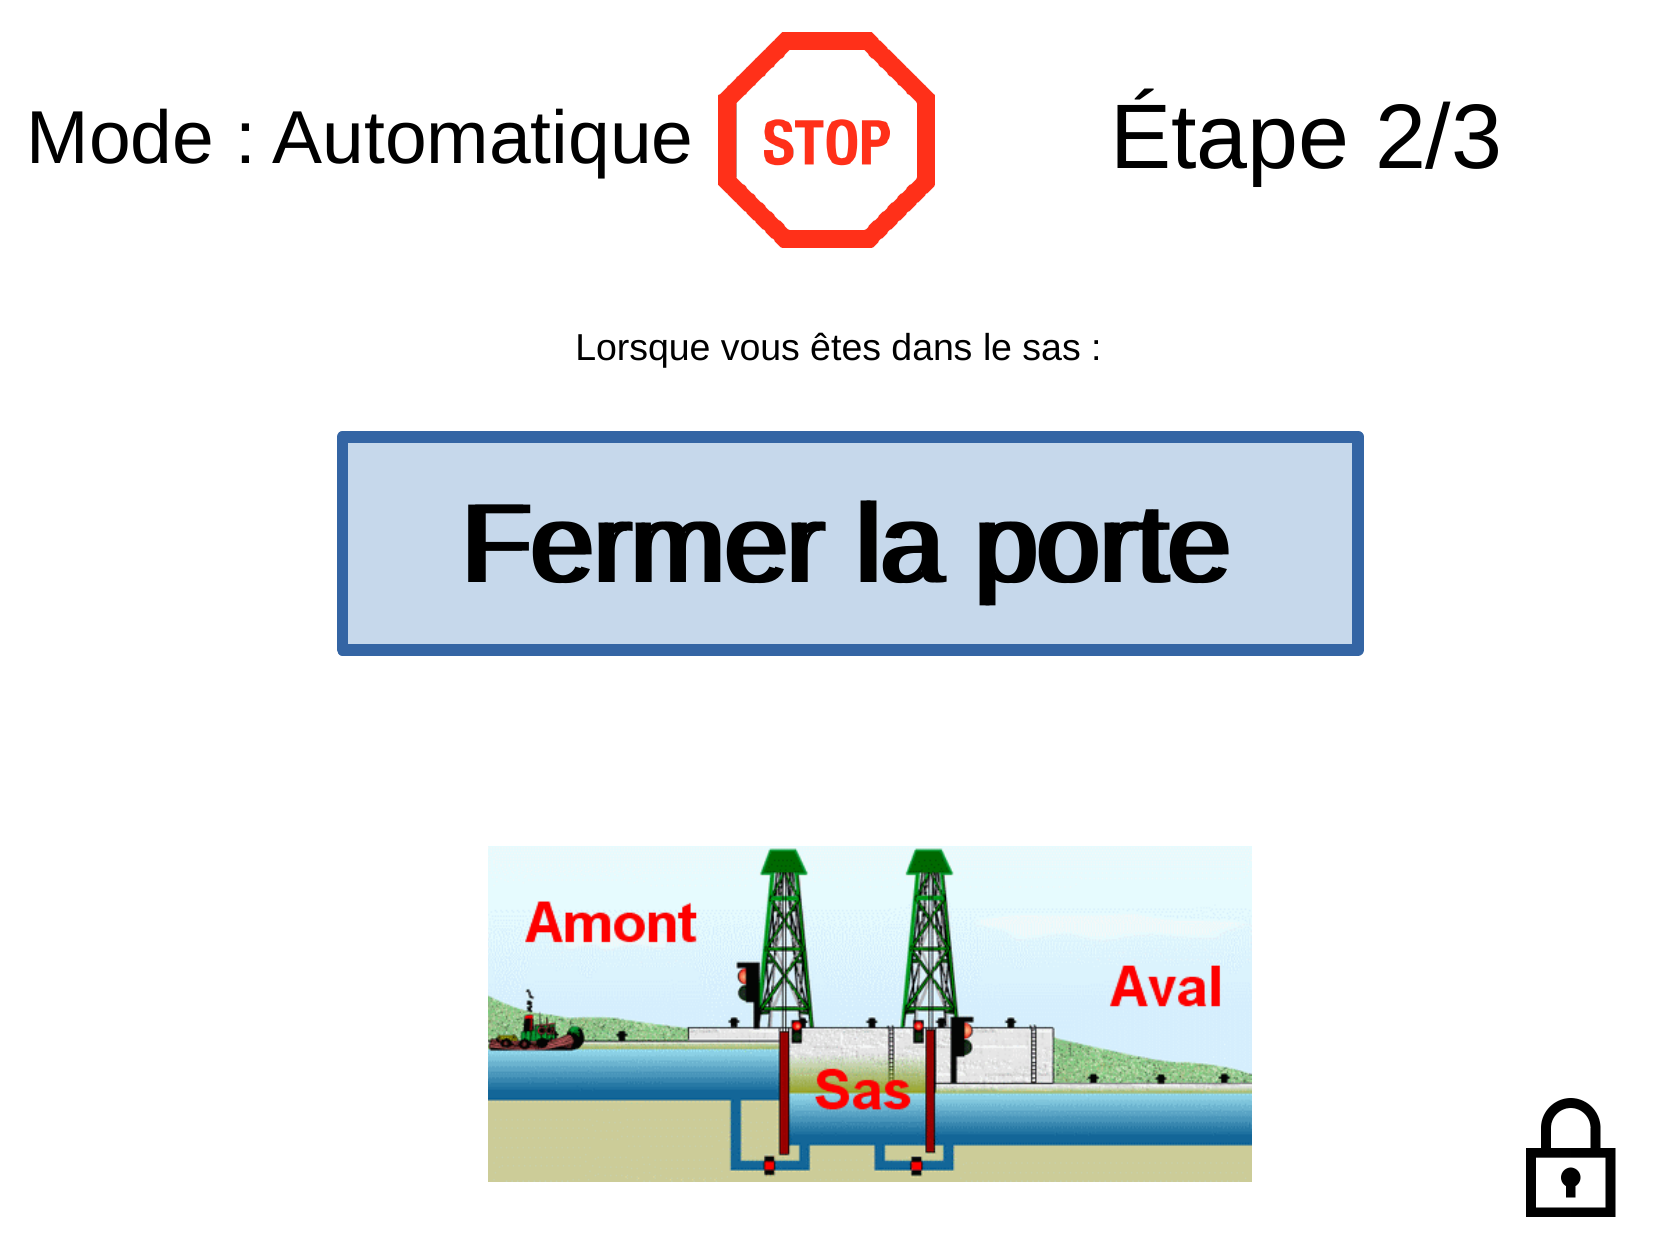

Étape 2/3
Mode : Automatique
Lorsque vous êtes dans le sas :
Fermer la porte
Fermer la porte